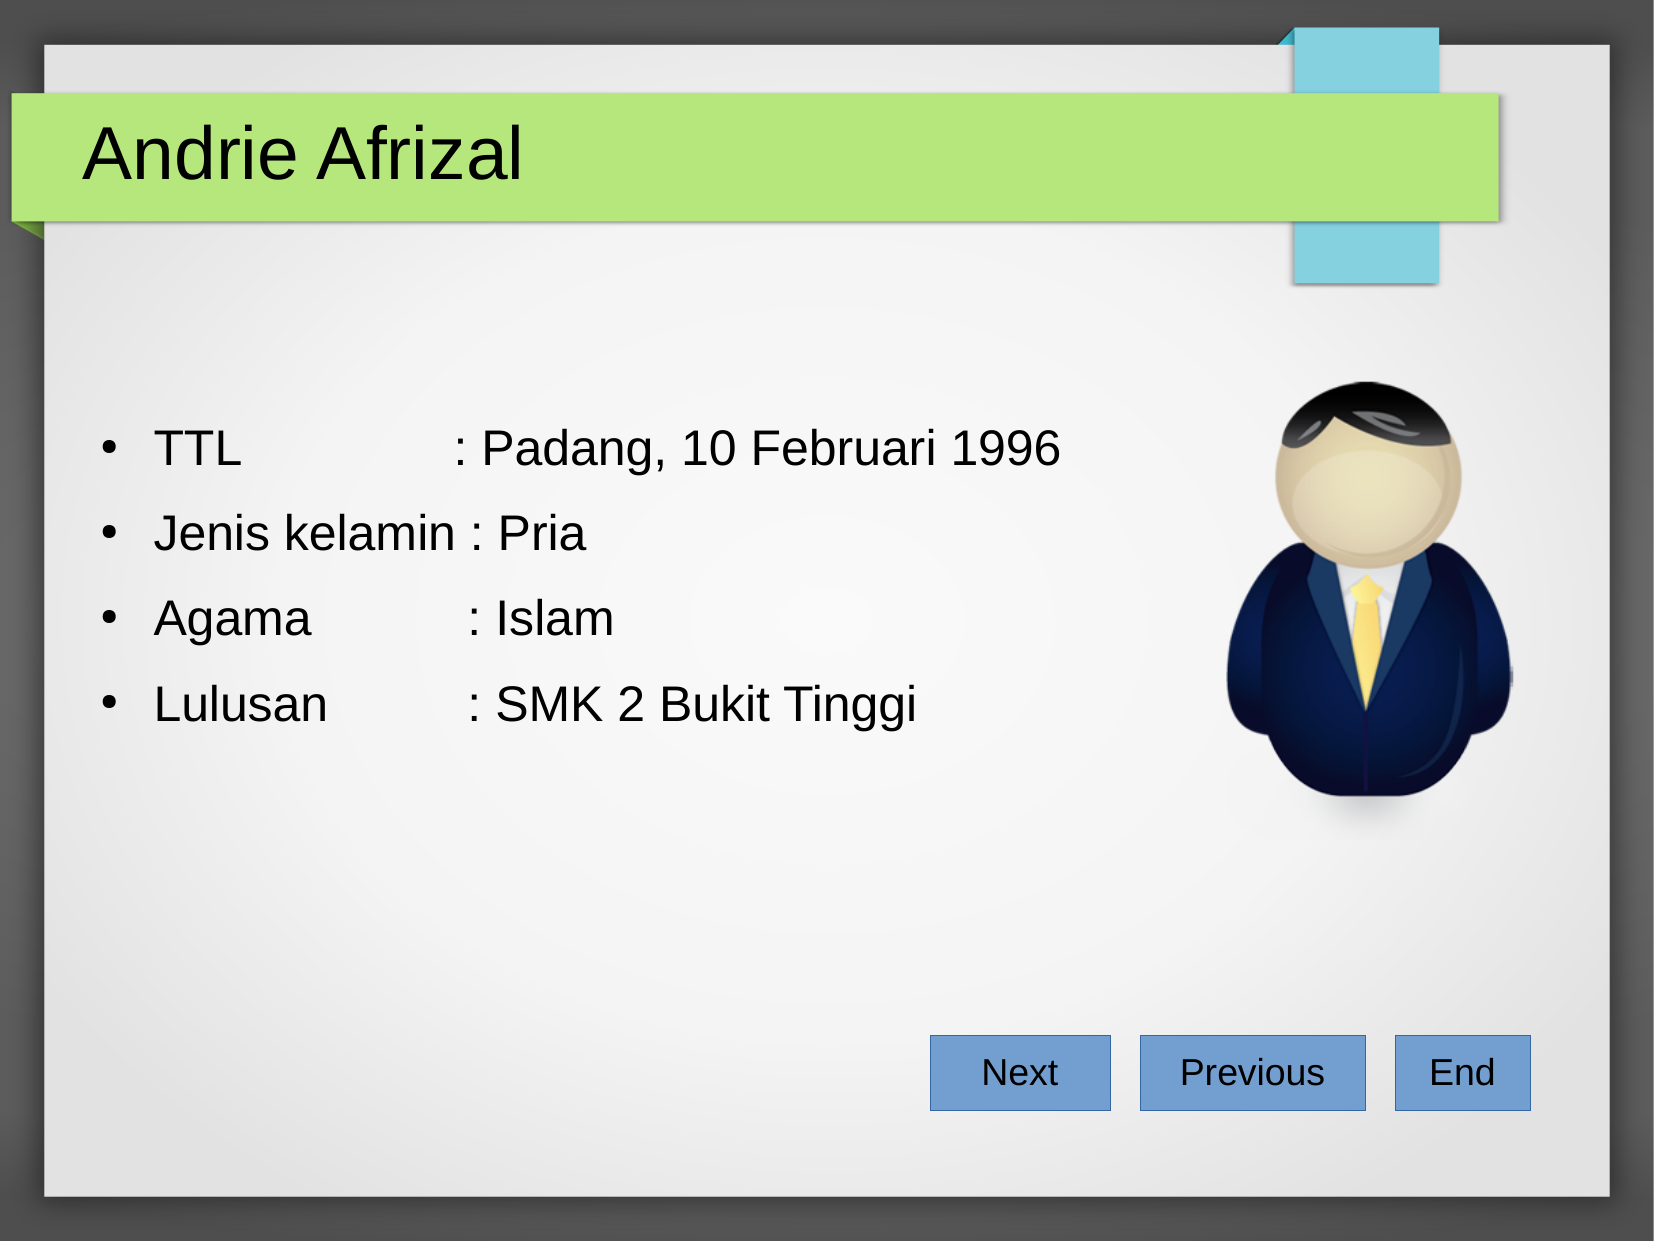

# Andrie Afrizal
TTL 			: Padang, 10 Februari 1996
Jenis kelamin : Pria
Agama 		 : Islam
Lulusan 		 : SMK 2 Bukit Tinggi
Next
Previous
End